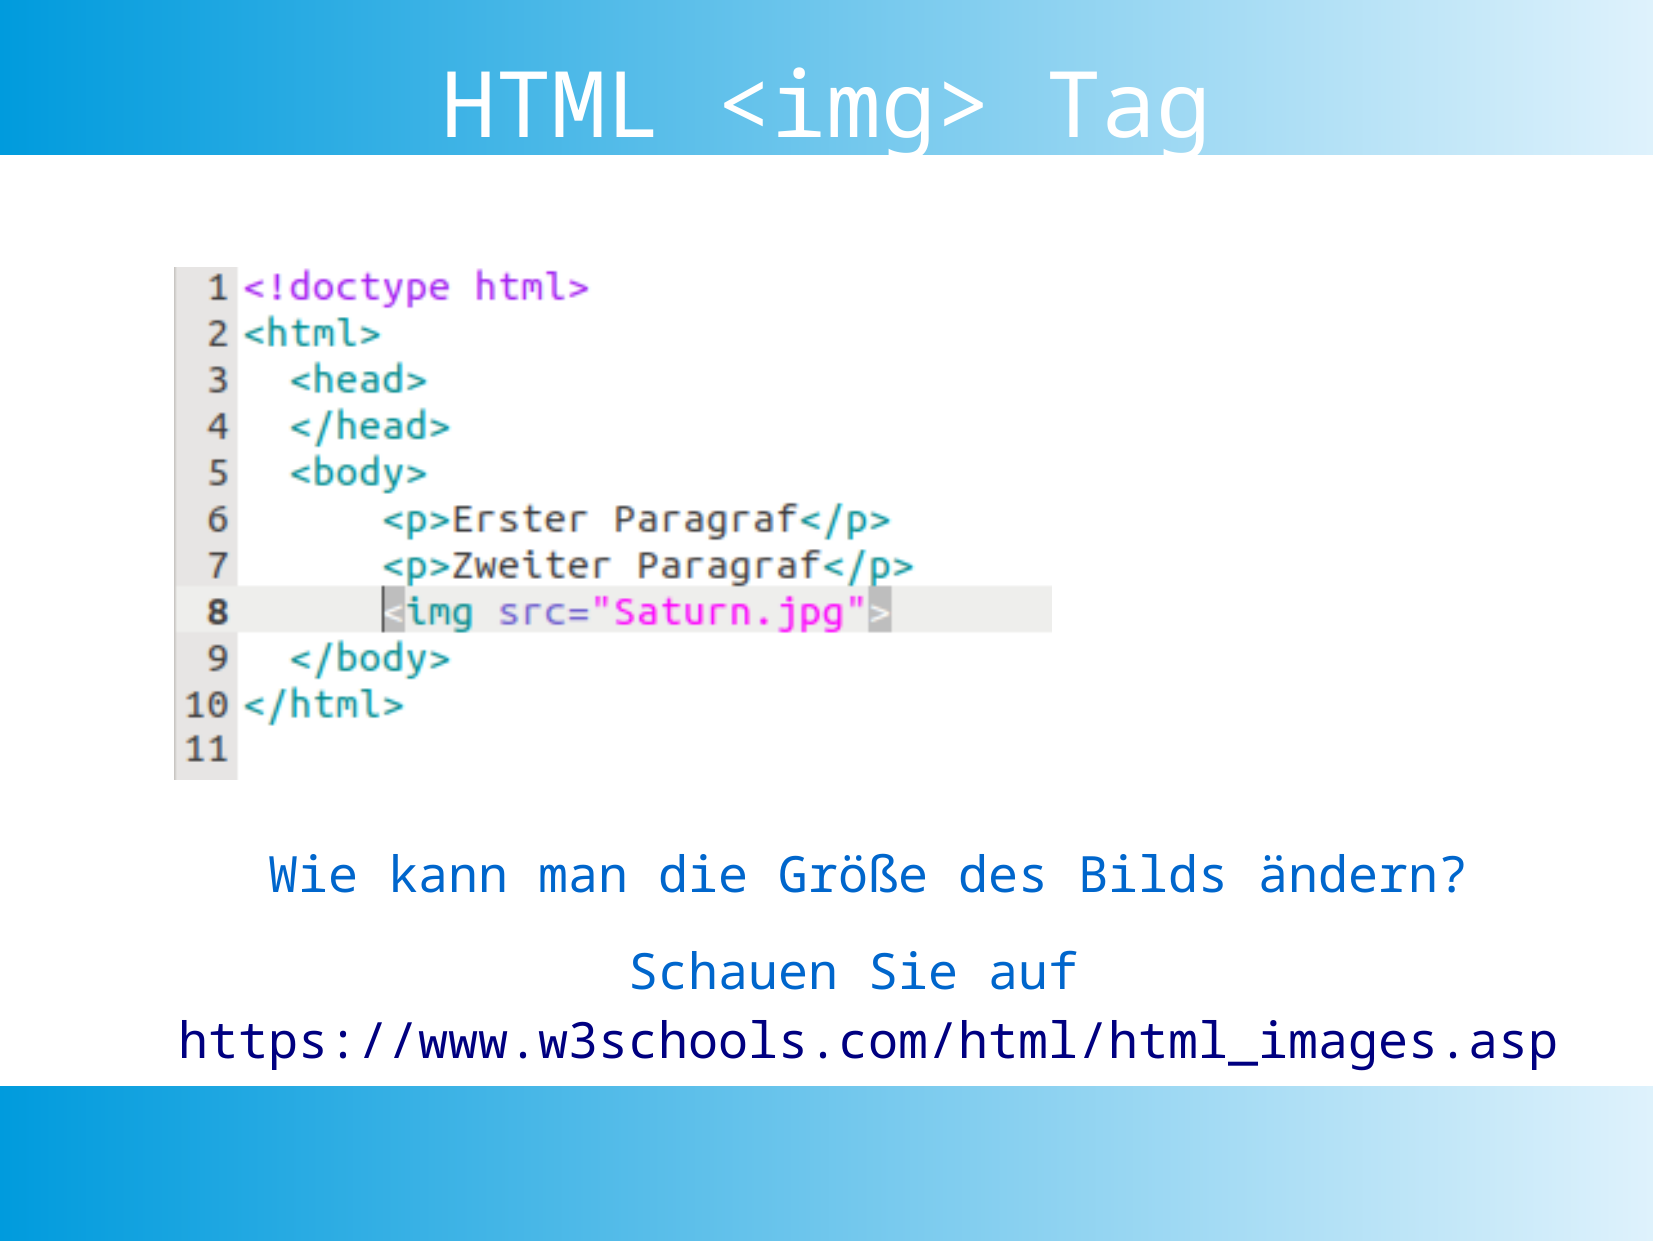

# HTML <img> Tag
Wie kann man die Größe des Bilds ändern?
Schauen Sie auf https://www.w3schools.com/html/html_images.asp